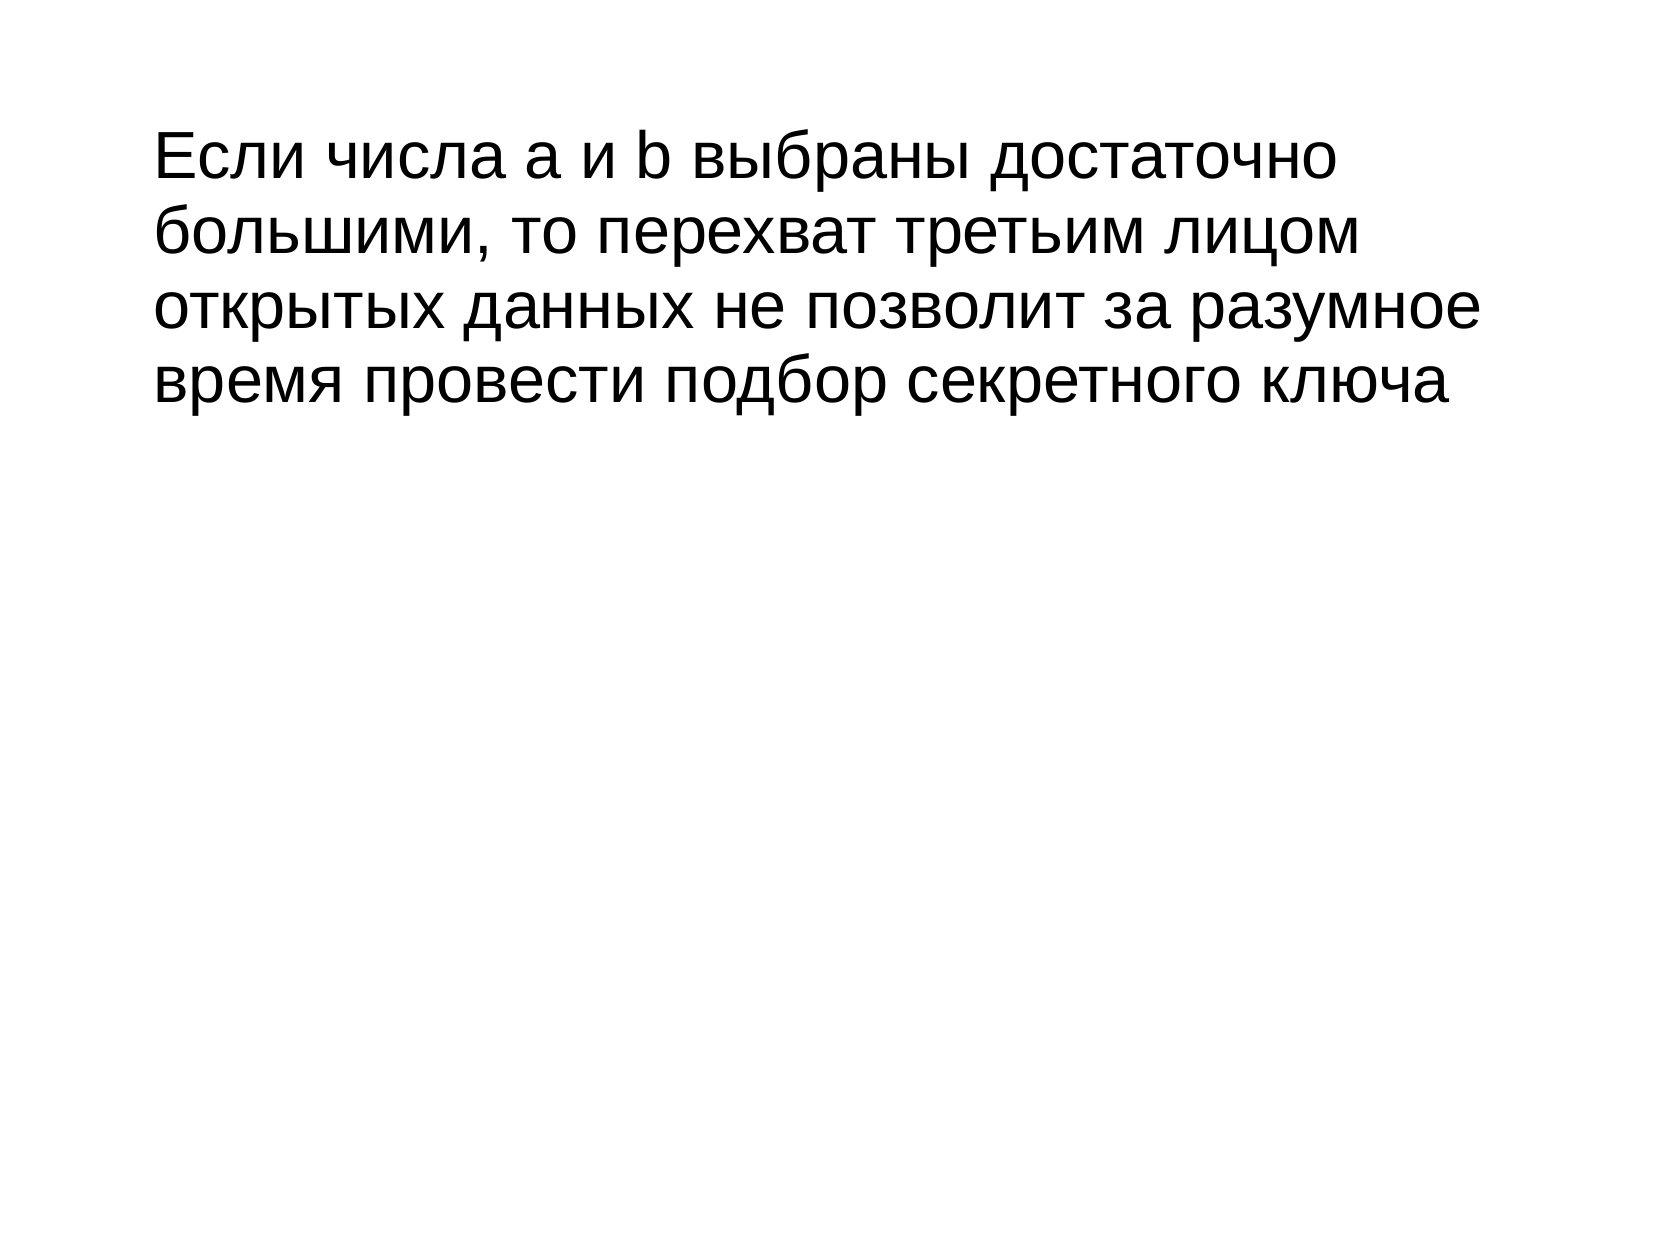

# Если числа a и b выбраны достаточно большими, то перехват третьим лицом открытых данных не позволит за разумное время провести подбор секретного ключа